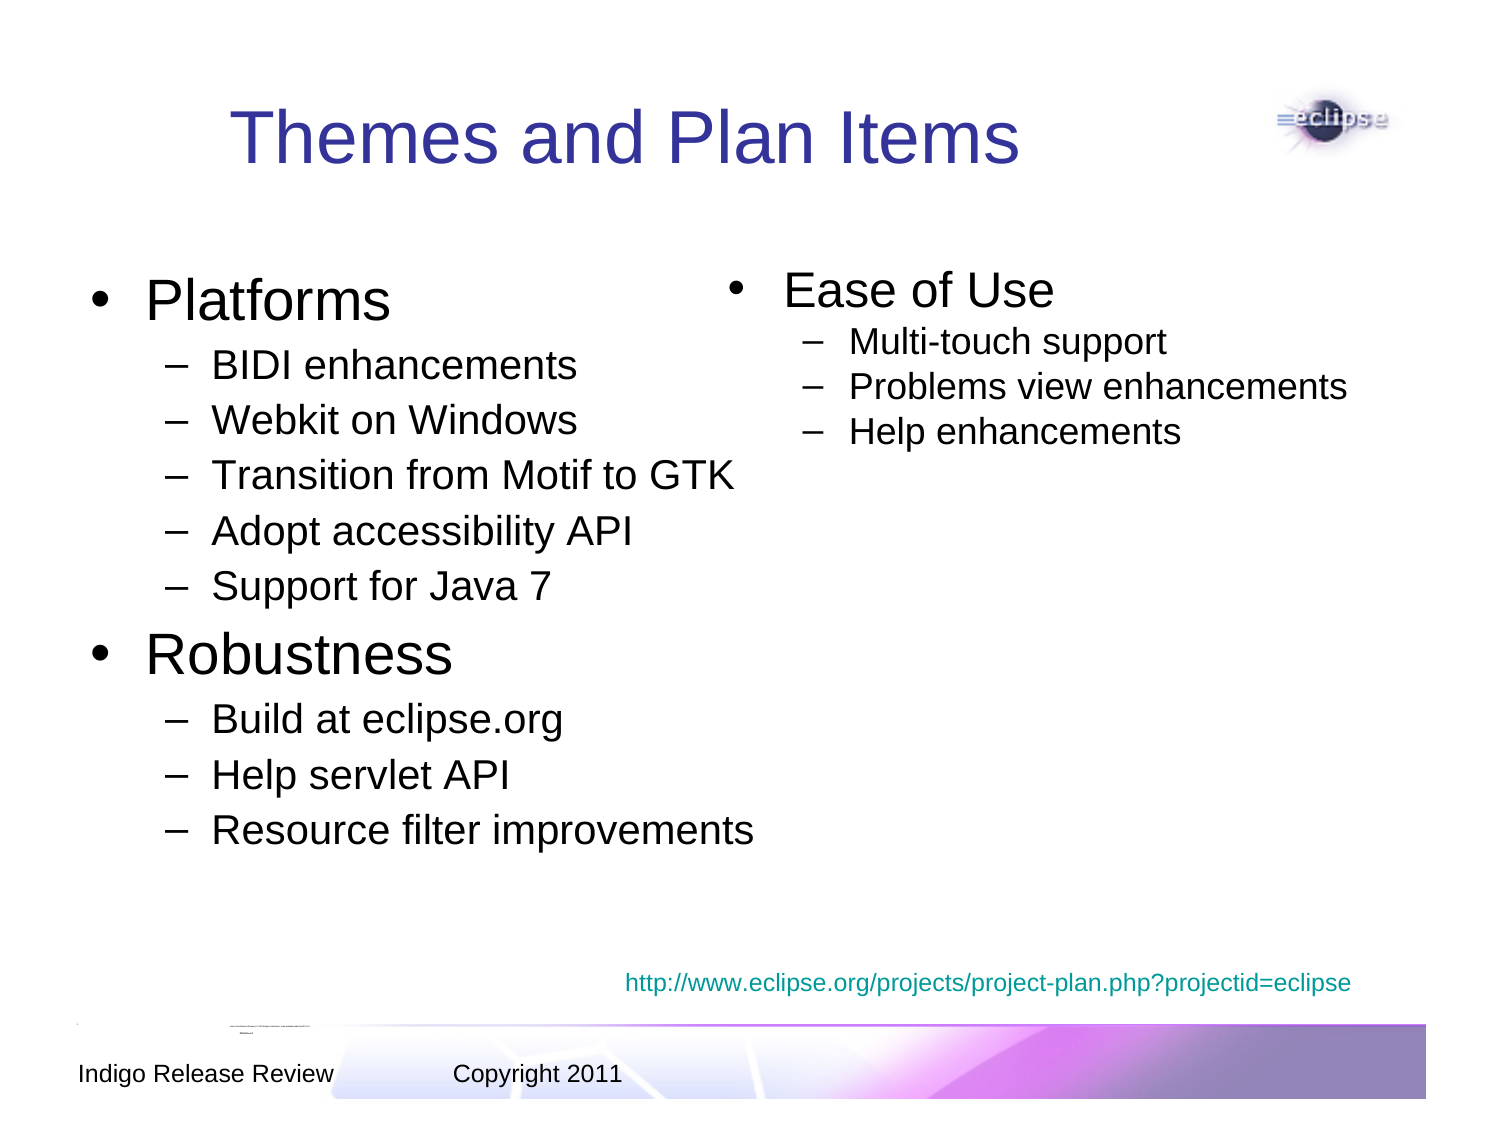

# Themes and Plan Items
Platforms
BIDI enhancements
Webkit on Windows
Transition from Motif to GTK
Adopt accessibility API
Support for Java 7
Robustness
Build at eclipse.org
Help servlet API
Resource filter improvements
Ease of Use
Multi-touch support
Problems view enhancements
Help enhancements
http://www.eclipse.org/projects/project-plan.php?projectid=eclipse
3
Copyright 2011